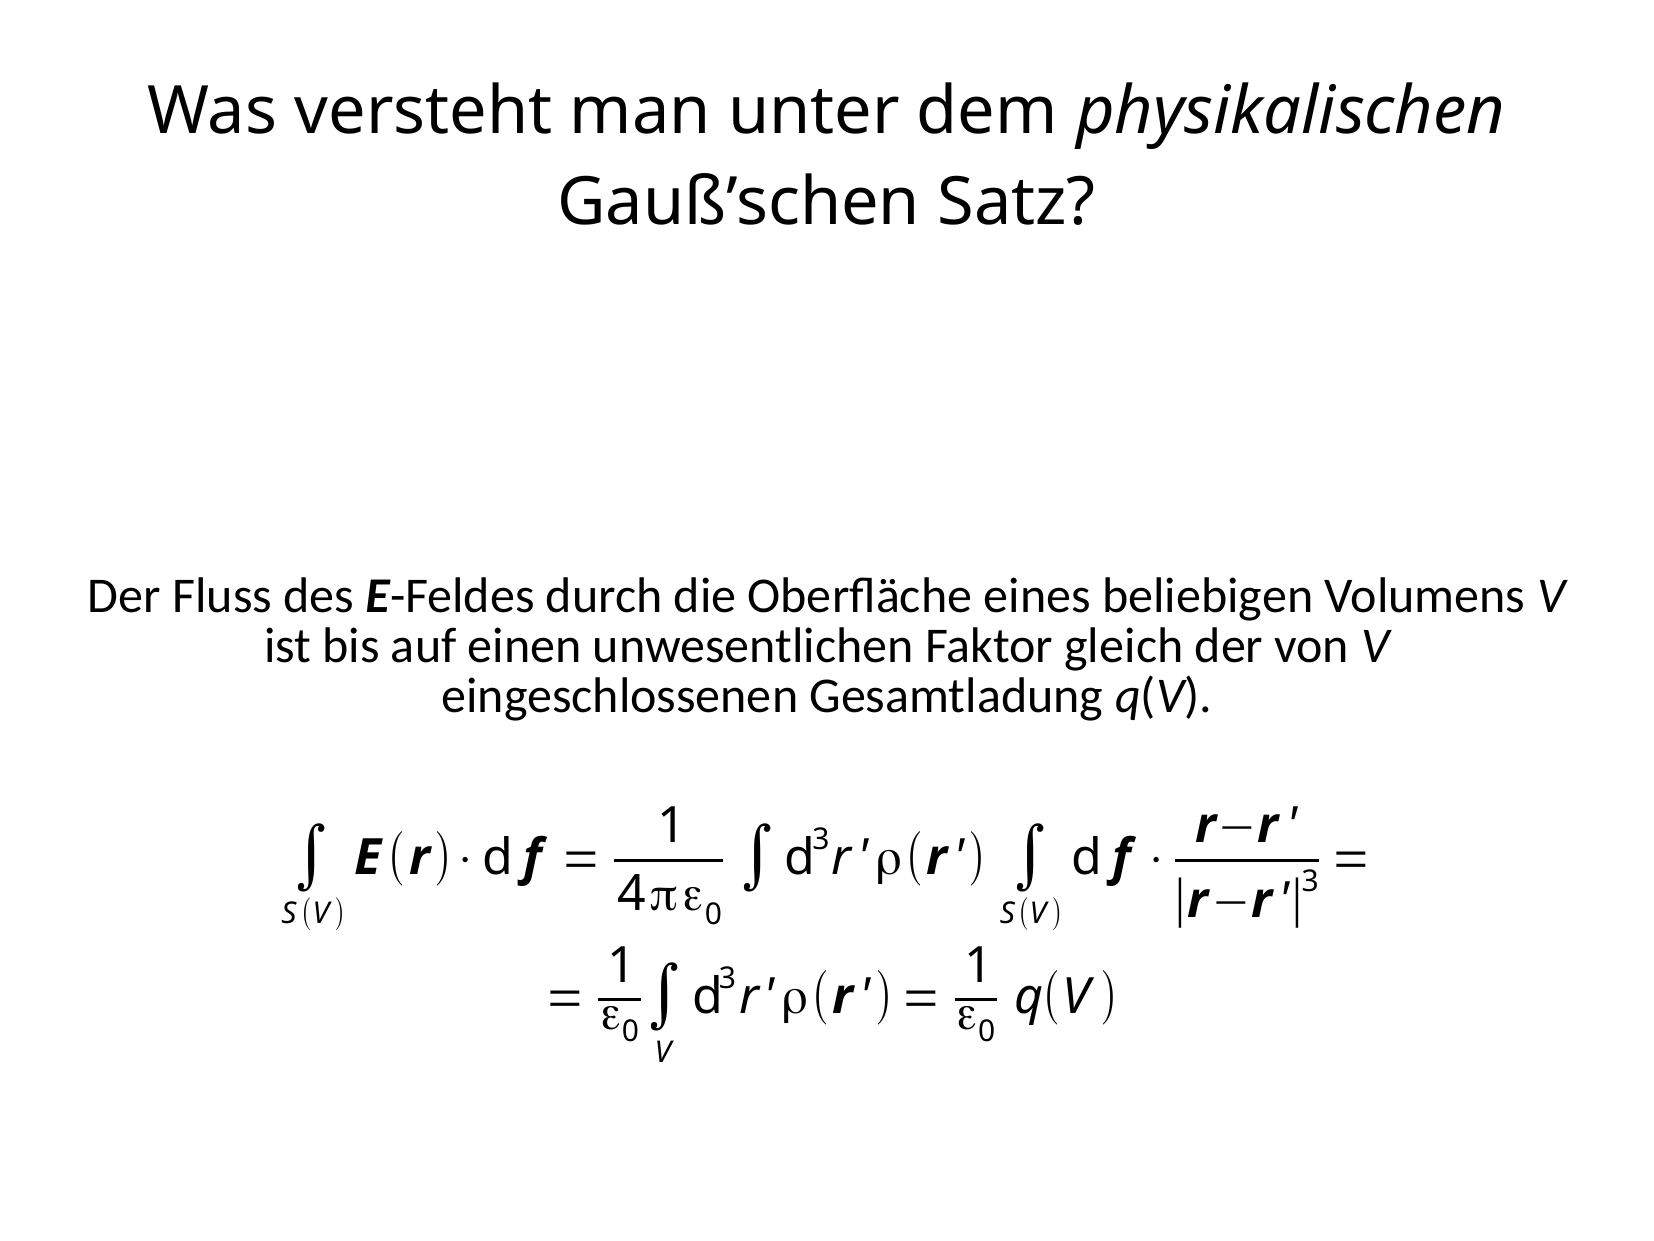

# Was versteht man unter dem physikalischen Gauß’schen Satz?
Der Fluss des E-Feldes durch die Oberfläche eines beliebigen Volumens V ist bis auf einen unwesentlichen Faktor gleich der von V eingeschlossenen Gesamtladung q(V).